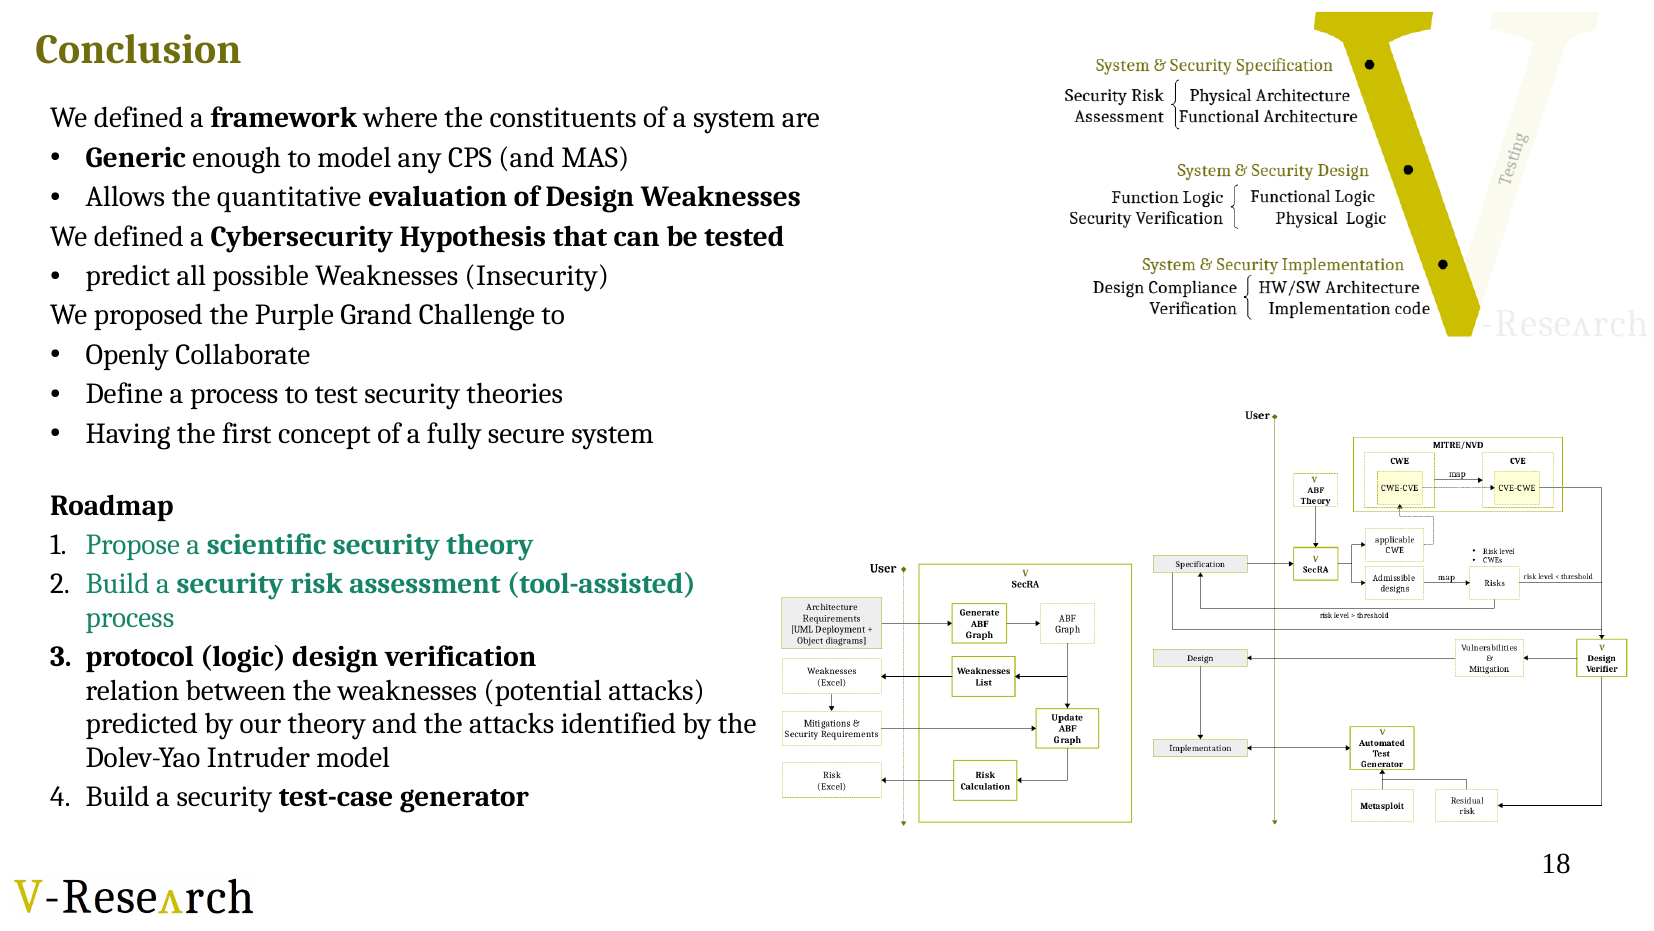

Conclusion
We defined a framework where the constituents of a system are
Generic enough to model any CPS (and MAS)
Allows the quantitative evaluation of Design Weaknesses
We defined a Cybersecurity Hypothesis that can be tested
predict all possible Weaknesses (Insecurity)
We proposed the Purple Grand Challenge to
Openly Collaborate
Define a process to test security theories
Having the first concept of a fully secure system
Roadmap
Propose a scientific security theory
Build a security risk assessment (tool-assisted) process
protocol (logic) design verification
relation between the weaknesses (potential attacks) predicted by our theory and the attacks identified by the Dolev-Yao Intruder model
Build a security test-case generator
18